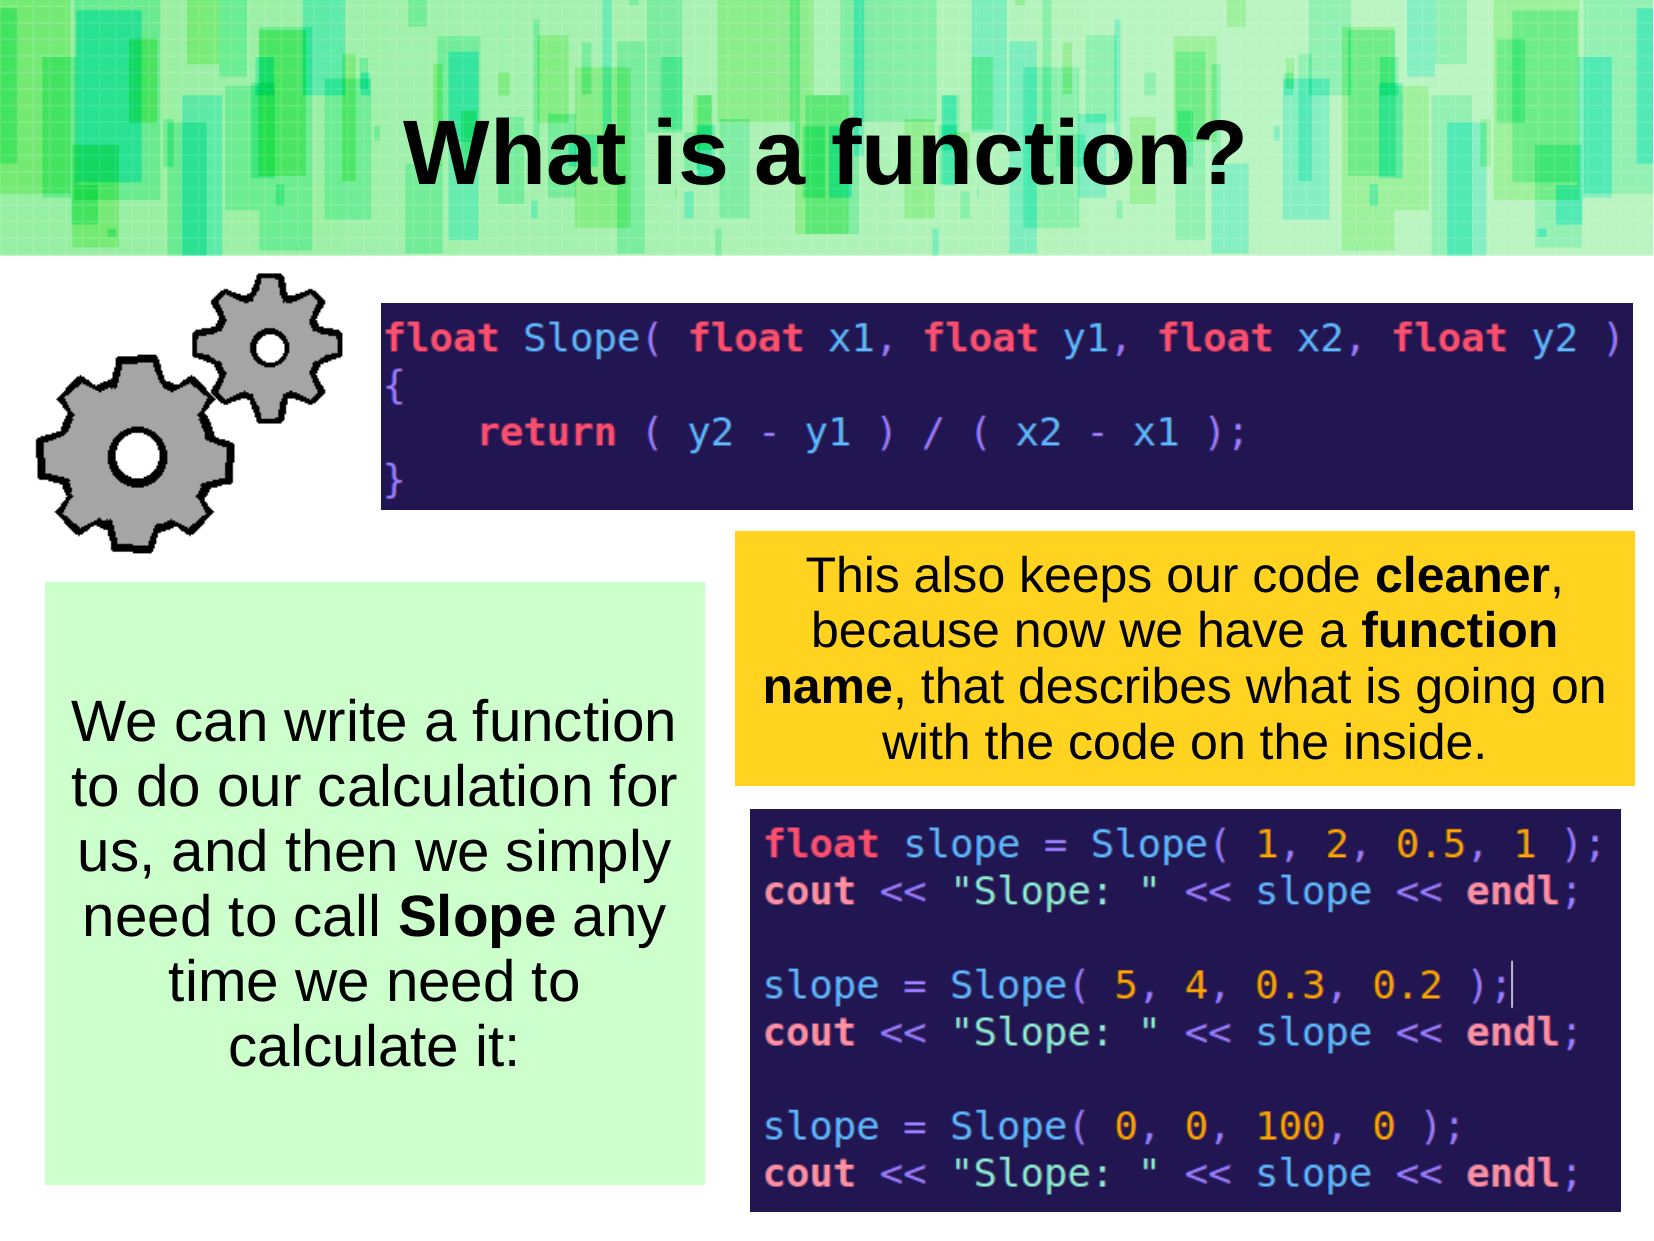

# What is a function?
This also keeps our code cleaner, because now we have a function name, that describes what is going on with the code on the inside.
We can write a function to do our calculation for us, and then we simply need to call Slope any time we need to calculate it: